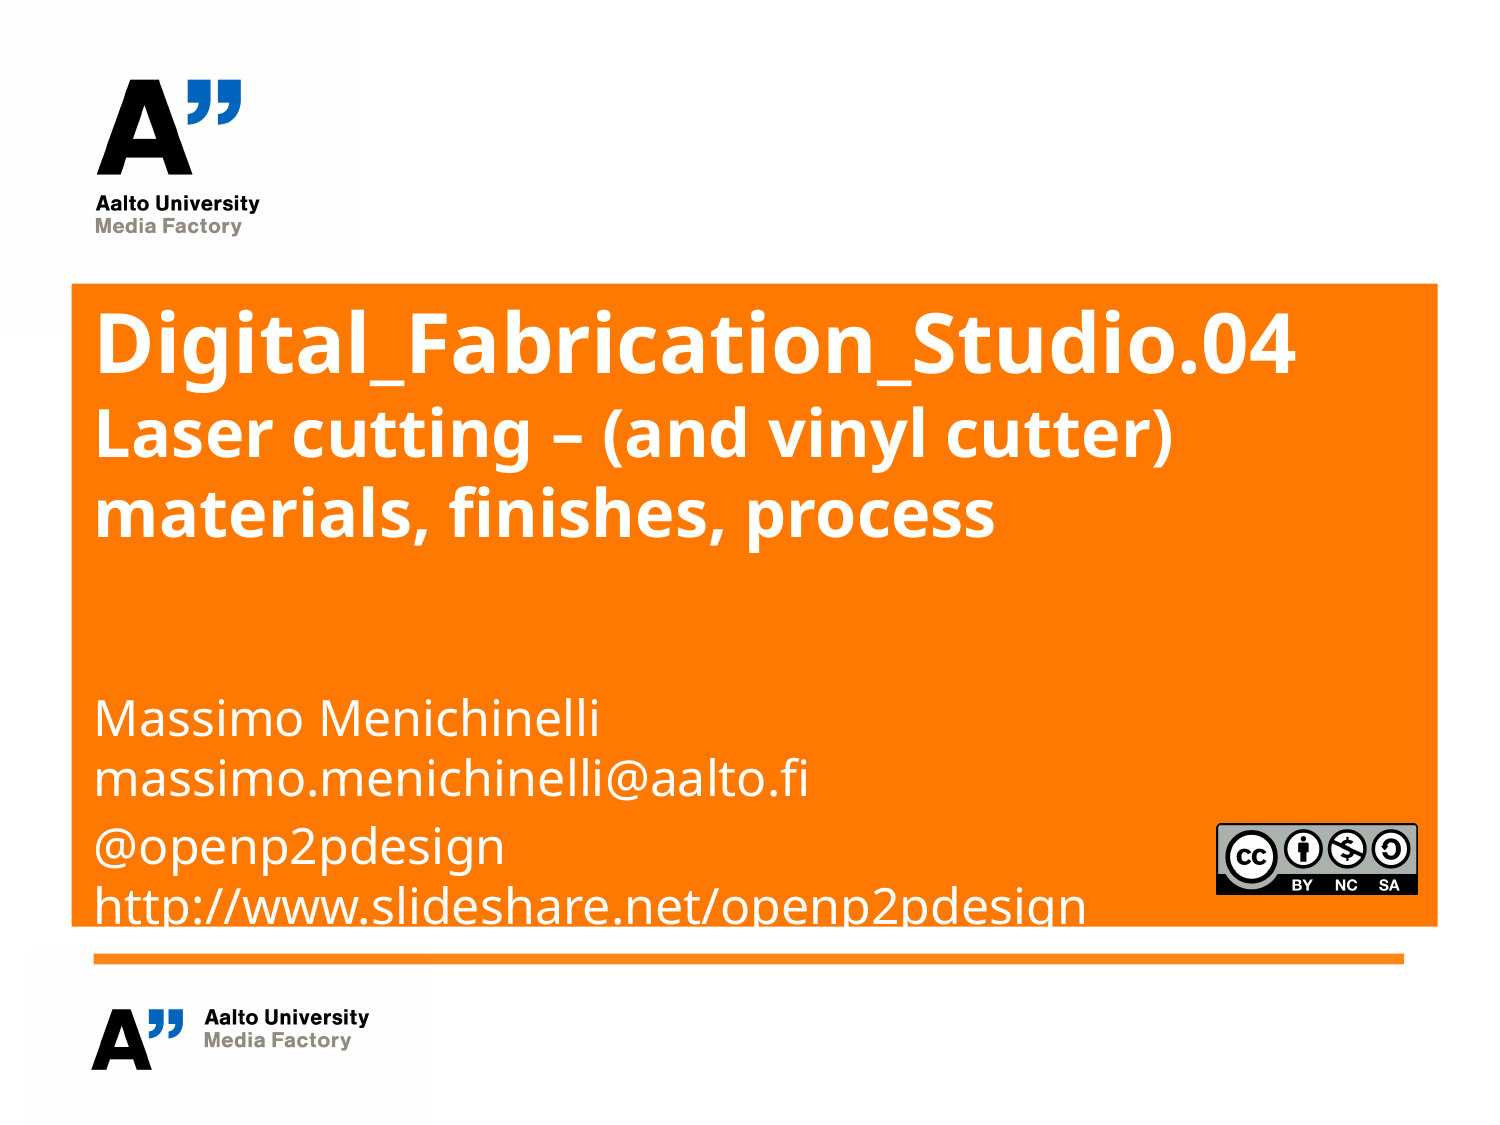

#
Digital_Fabrication_Studio.04
Laser cutting – (and vinyl cutter) materials, finishes, process
Massimo Menichinelli
massimo.menichinelli@aalto.fi
@openp2pdesign
http://www.slideshare.net/openp2pdesign